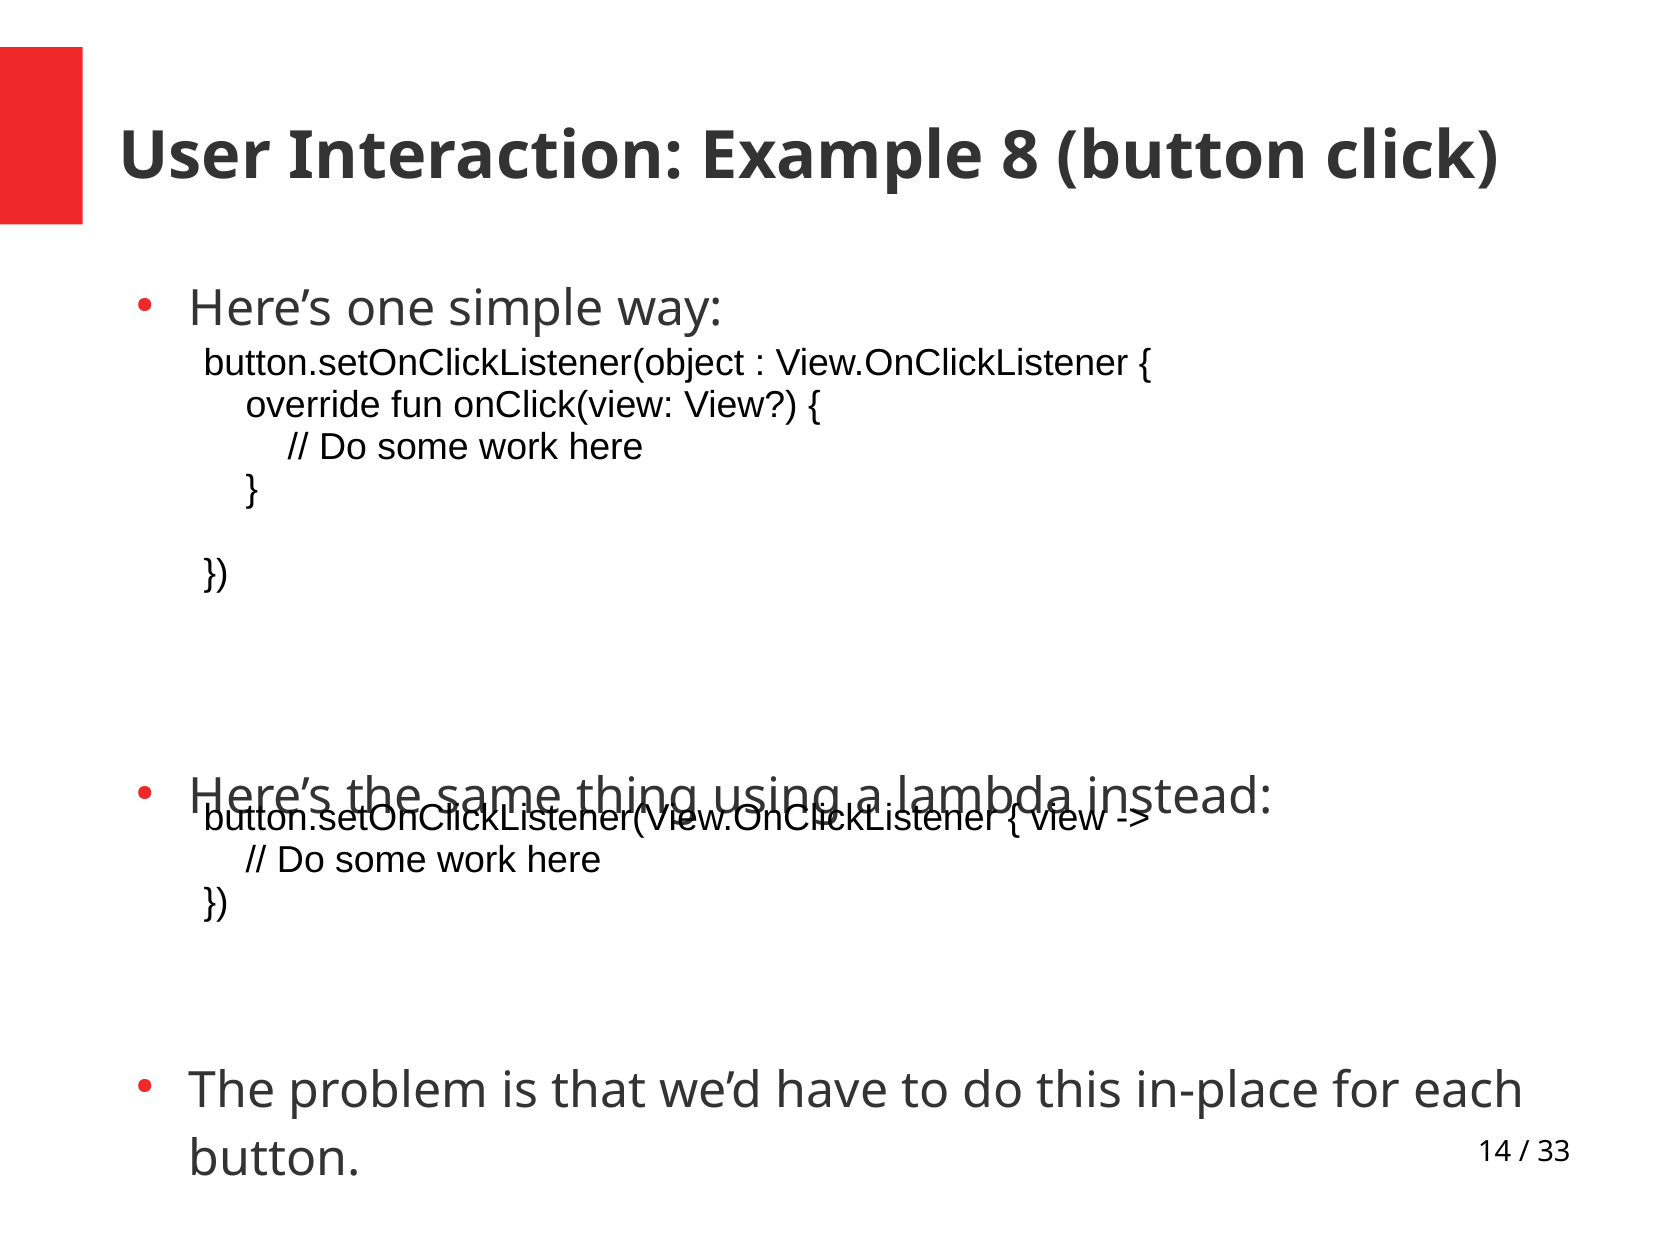

# User Interaction: Example 8 (button click)
Here’s one simple way:
Here’s the same thing using a lambda instead:
The problem is that we’d have to do this in-place for each button.
button.setOnClickListener(object : View.OnClickListener {
 override fun onClick(view: View?) {
 // Do some work here
 }
})
button.setOnClickListener(View.OnClickListener { view ->
 // Do some work here
})
14